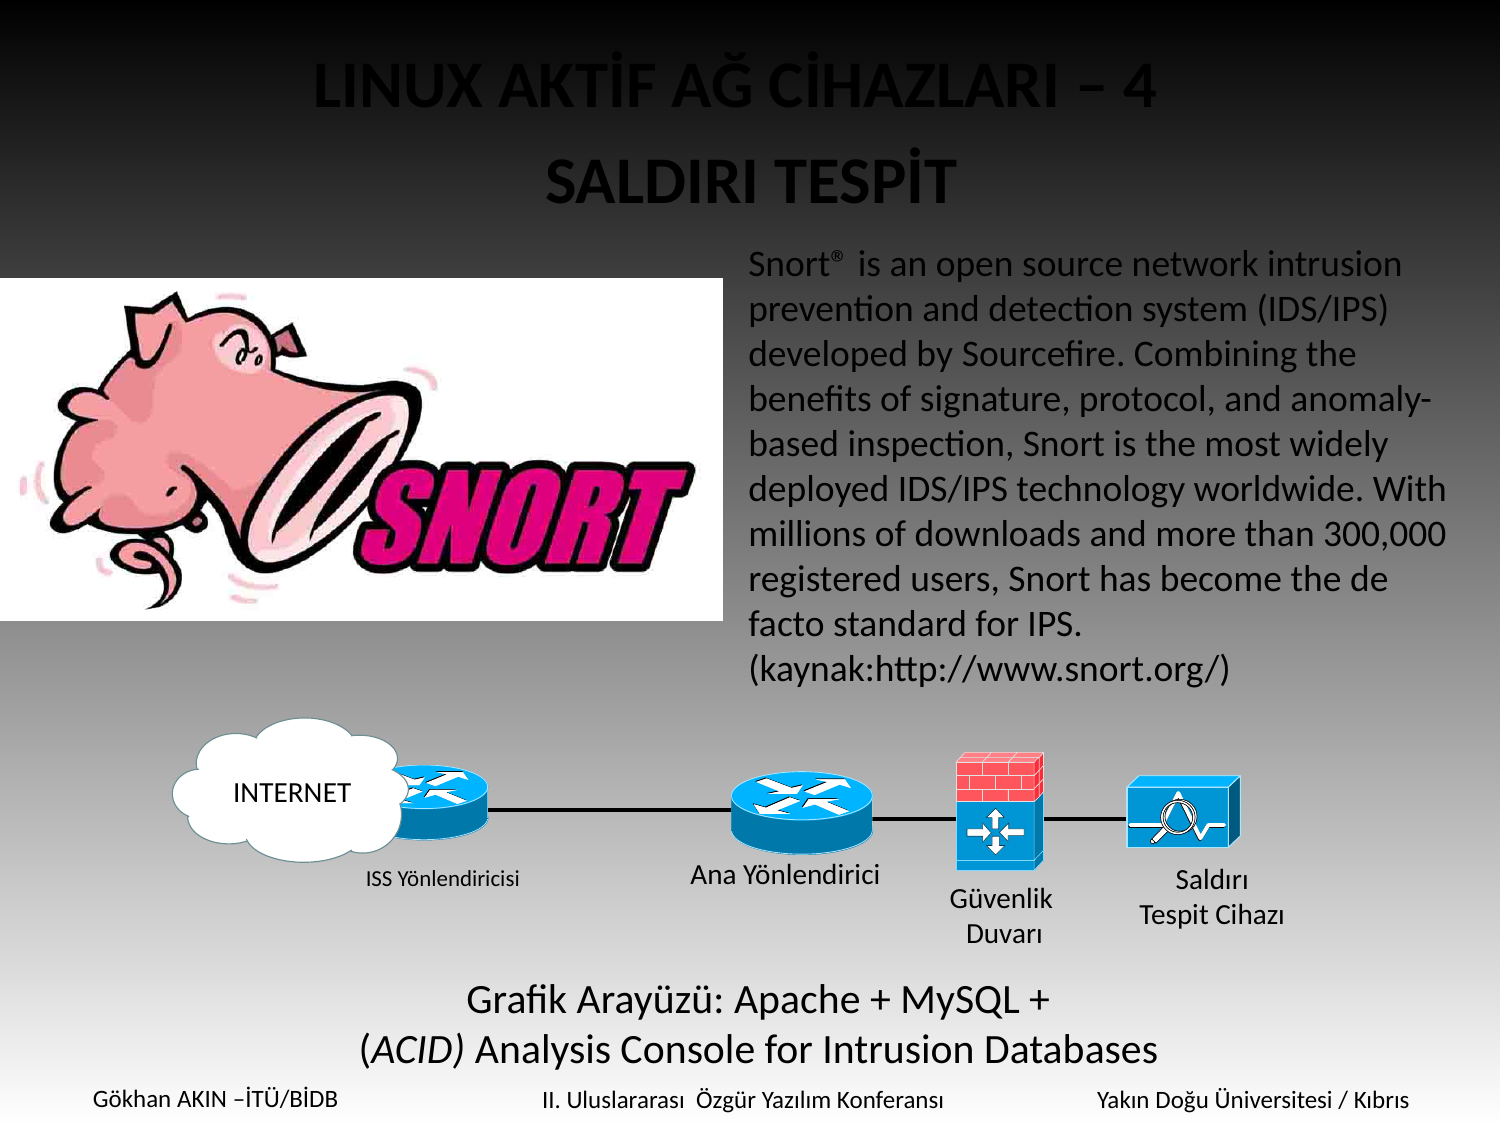

LINUX AKTİF AĞ CİHAZLARI – 4
SALDIRI TESPİT
Snort® is an open source network intrusion prevention and detection system (IDS/IPS) developed by Sourcefire. Combining the benefits of signature, protocol, and anomaly-based inspection, Snort is the most widely deployed IDS/IPS technology worldwide. With millions of downloads and more than 300,000 registered users, Snort has become the de facto standard for IPS. (kaynak:http://www.snort.org/)
INTERNET
Ana Yönlendirici
Saldırı
Tespit Cihazı
ISS Yönlendiricisi
Güvenlik
Duvarı
Grafik Arayüzü: Apache + MySQL +
(ACID) Analysis Console for Intrusion Databases